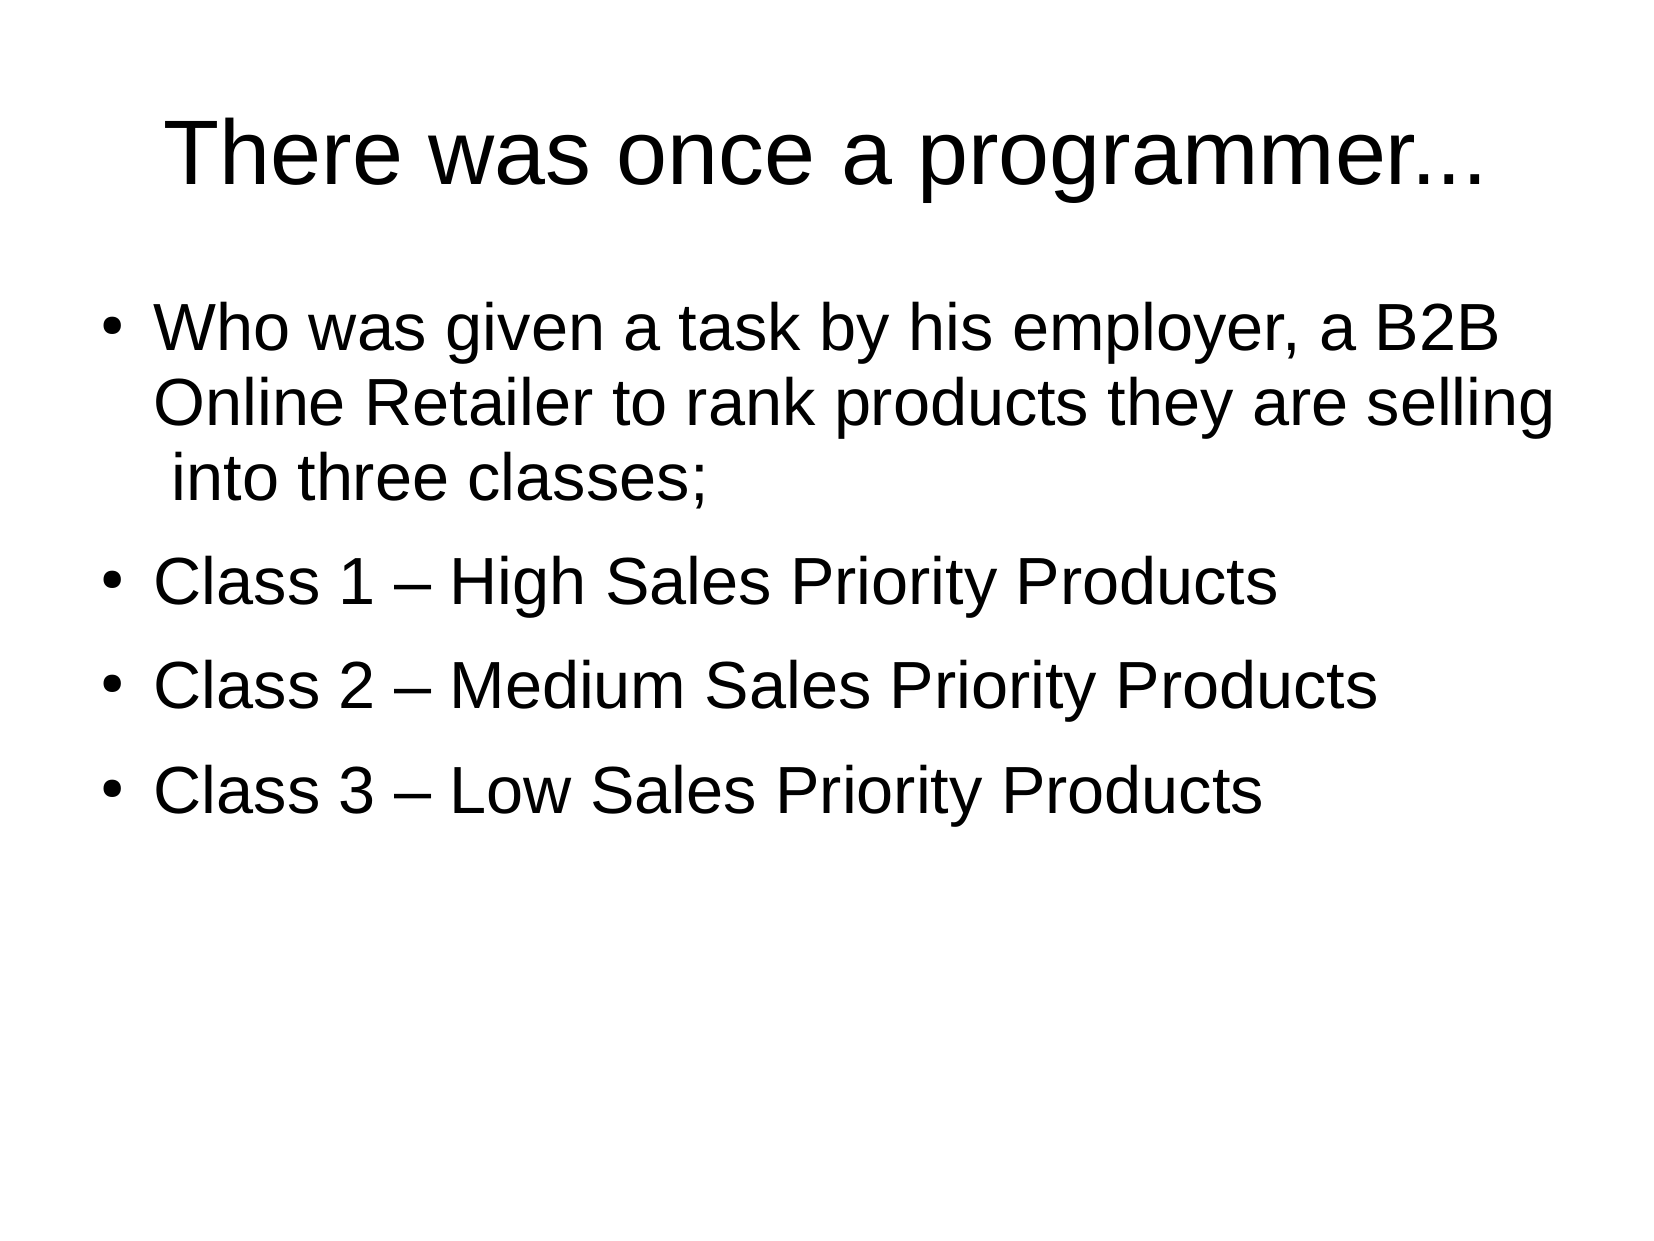

# There was once a programmer...
Who was given a task by his employer, a B2B Online Retailer to rank products they are selling into three classes;
Class 1 – High Sales Priority Products
Class 2 – Medium Sales Priority Products
Class 3 – Low Sales Priority Products